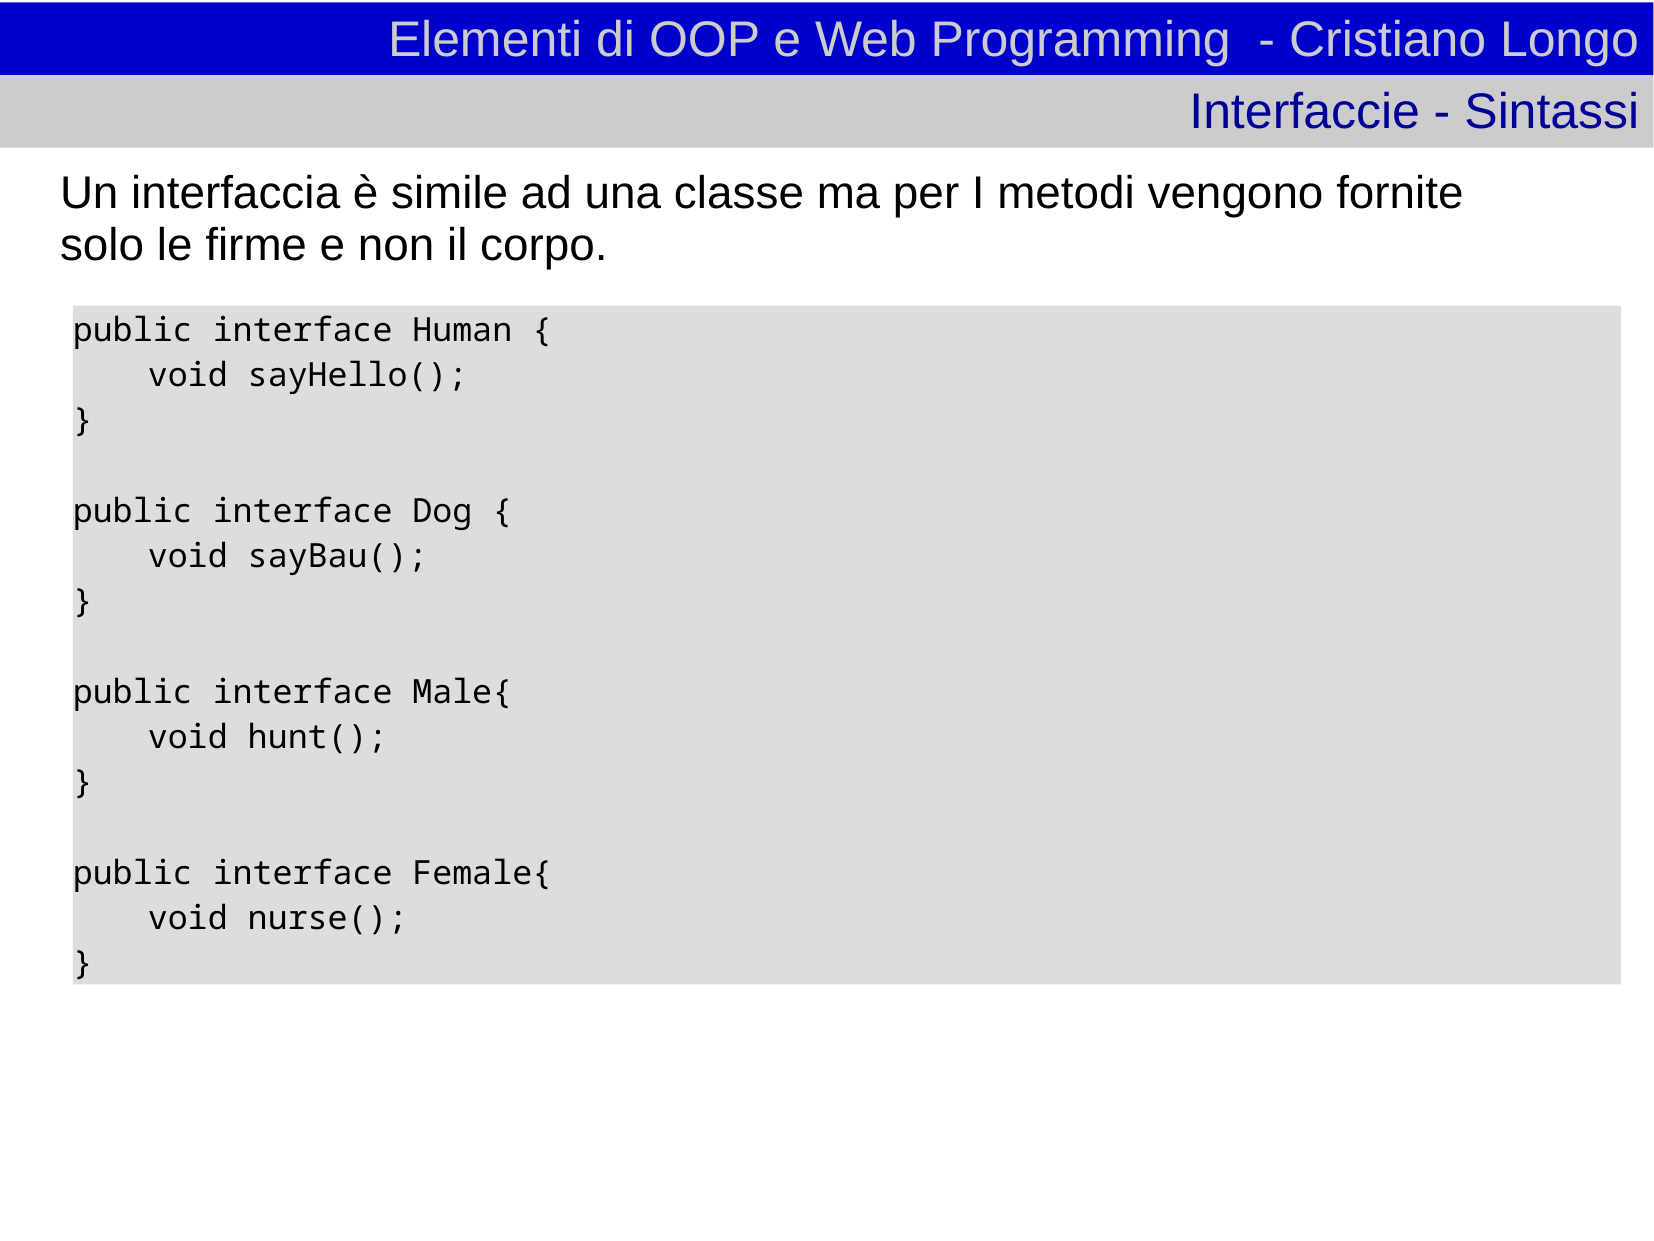

# Elementi di OOP e Web Programming - Cristiano Longo
Interfaccie - Sintassi
Un interfaccia è simile ad una classe ma per I metodi vengono fornite solo le firme e non il corpo.
public interface Human {
	void sayHello();
}
public interface Dog {
	void sayBau();
}
public interface Male{
	void hunt();
}
public interface Female{
 	void nurse();
}